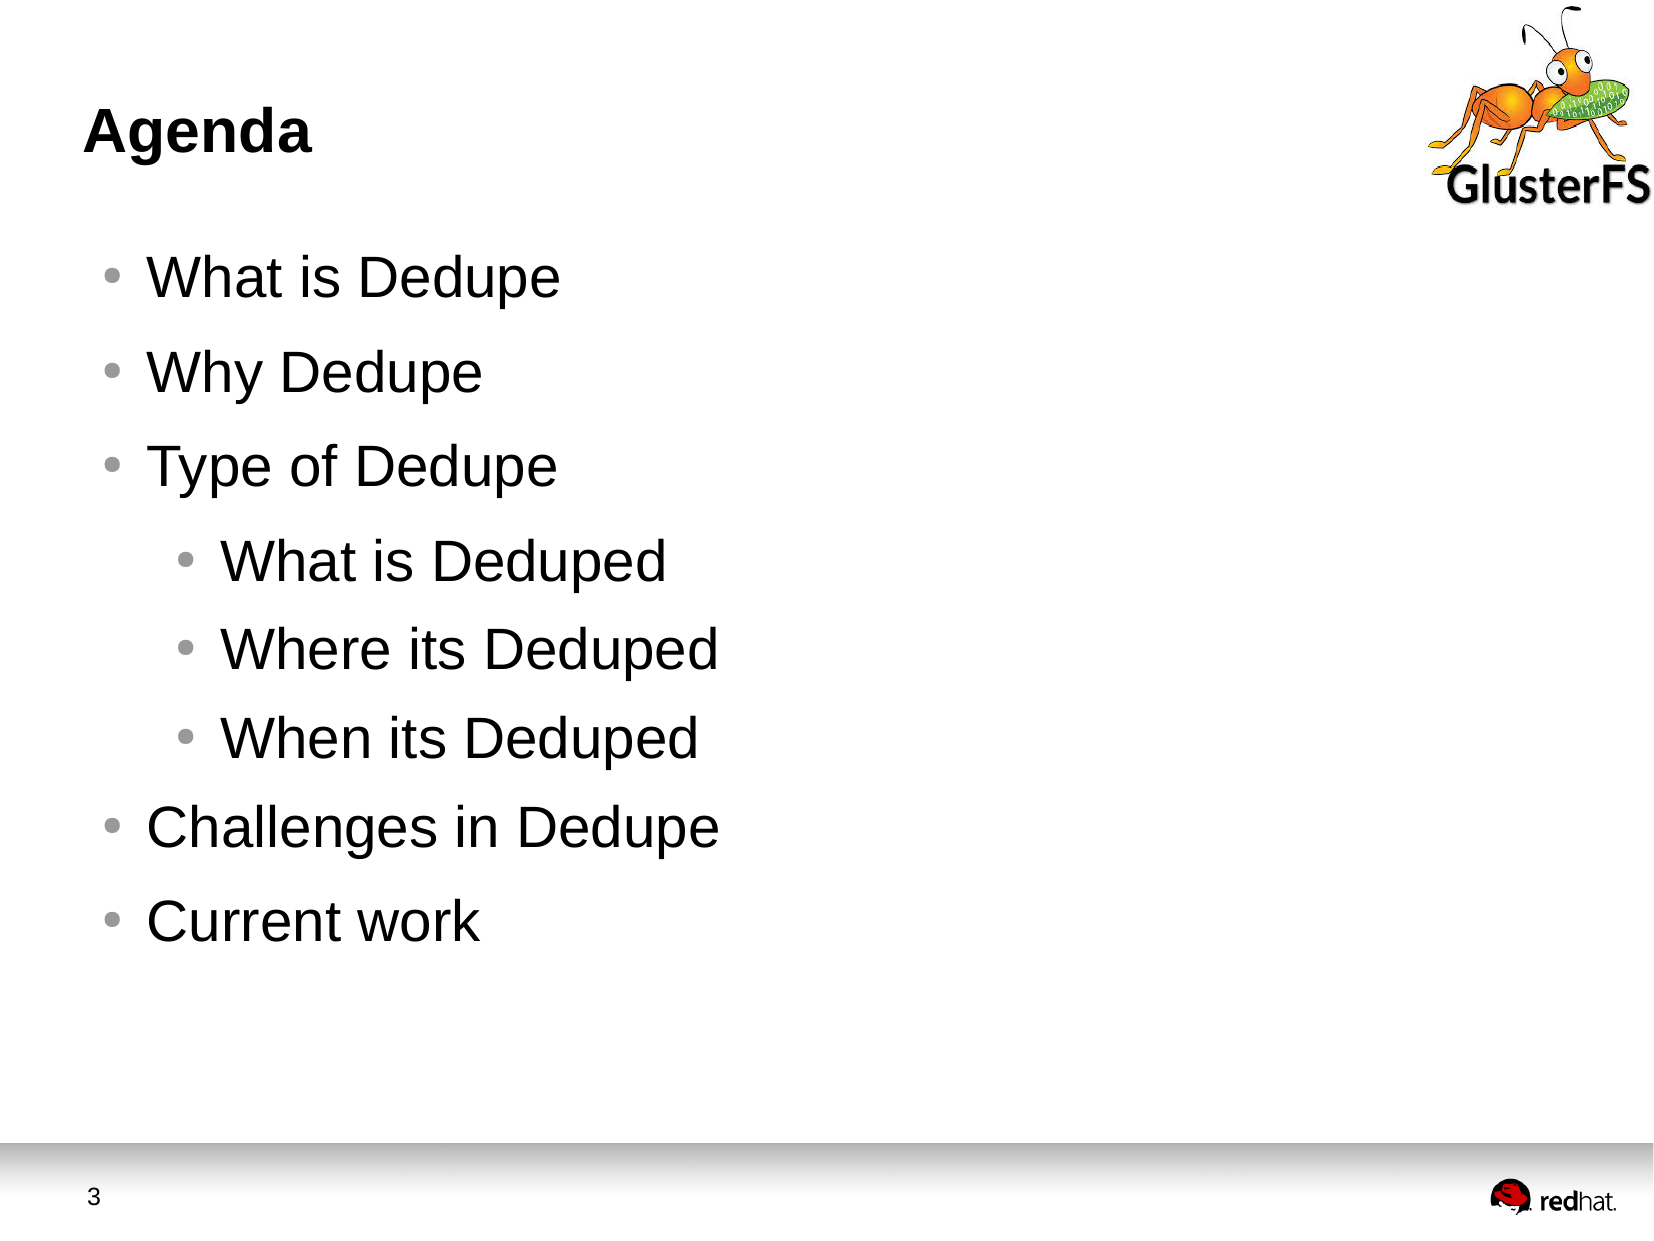

# Agenda
What is Dedupe
Why Dedupe
Type of Dedupe
What is Deduped
Where its Deduped
When its Deduped
Challenges in Dedupe
Current work